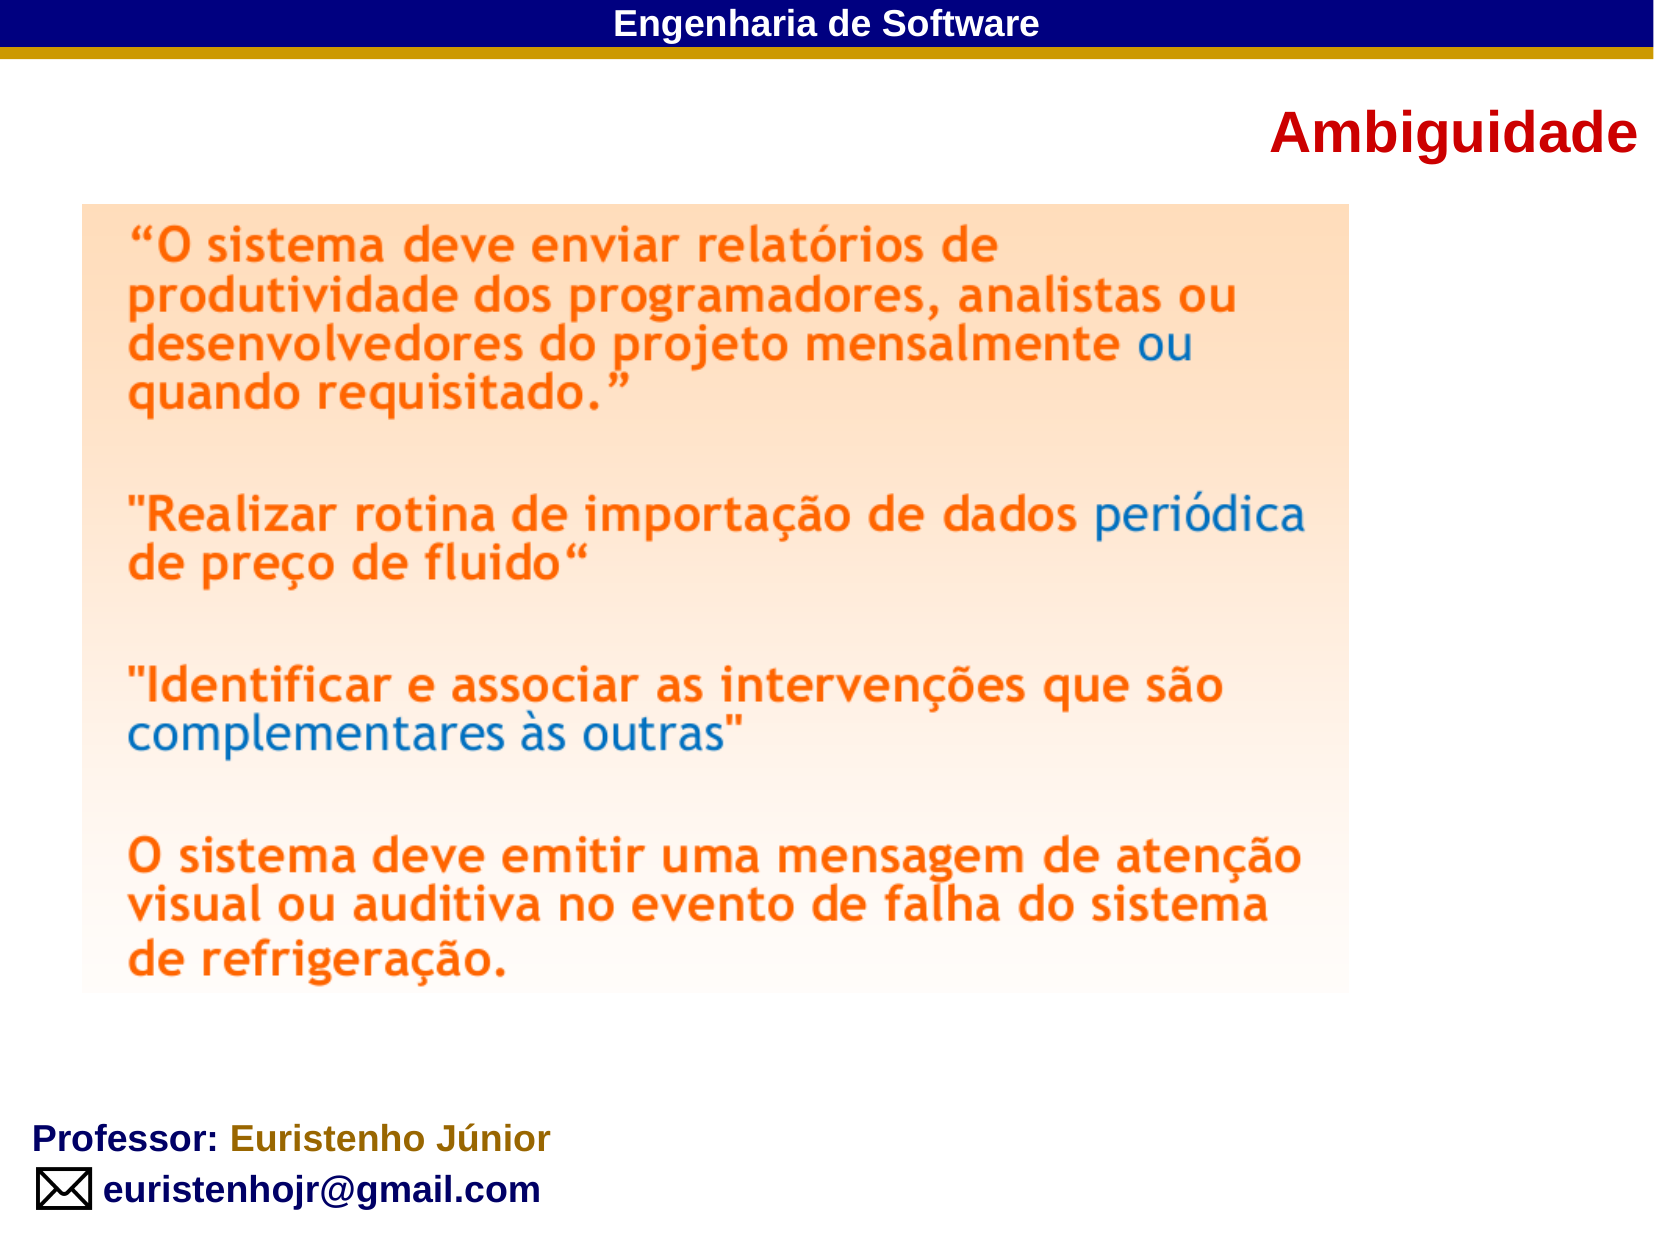

Engenharia de Software
Ambiguidade
Professor: Euristenho Júnior
euristenhojr@gmail.com